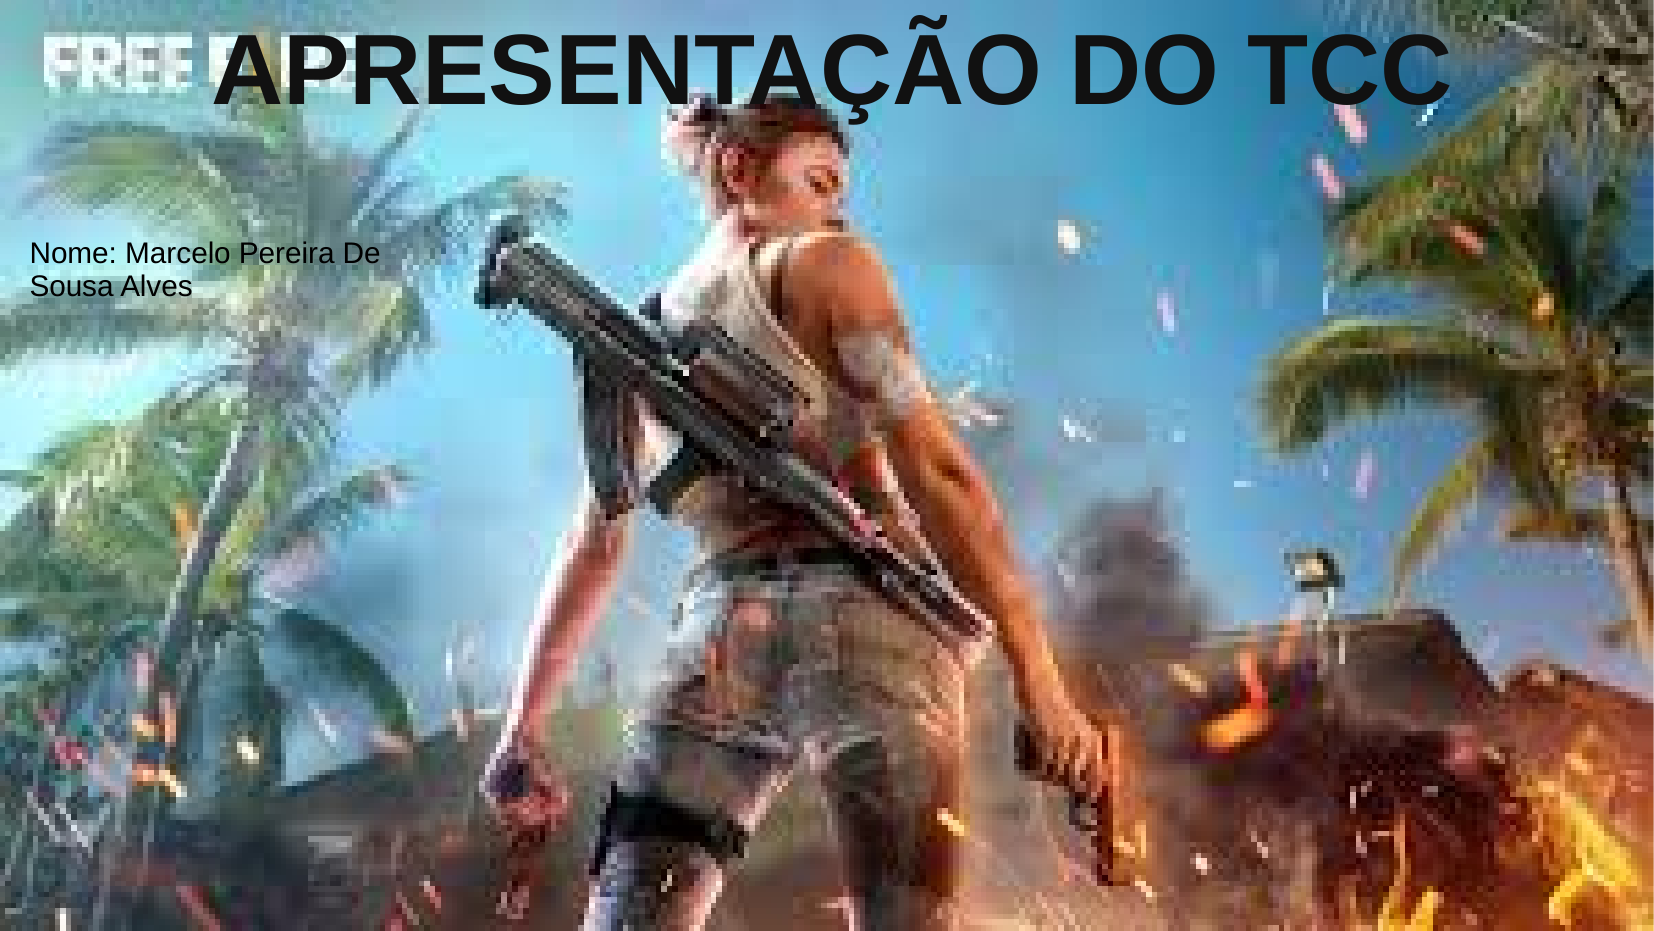

# APRESENTAÇÃO DO TCC
Nome: Marcelo Pereira De Sousa Alves